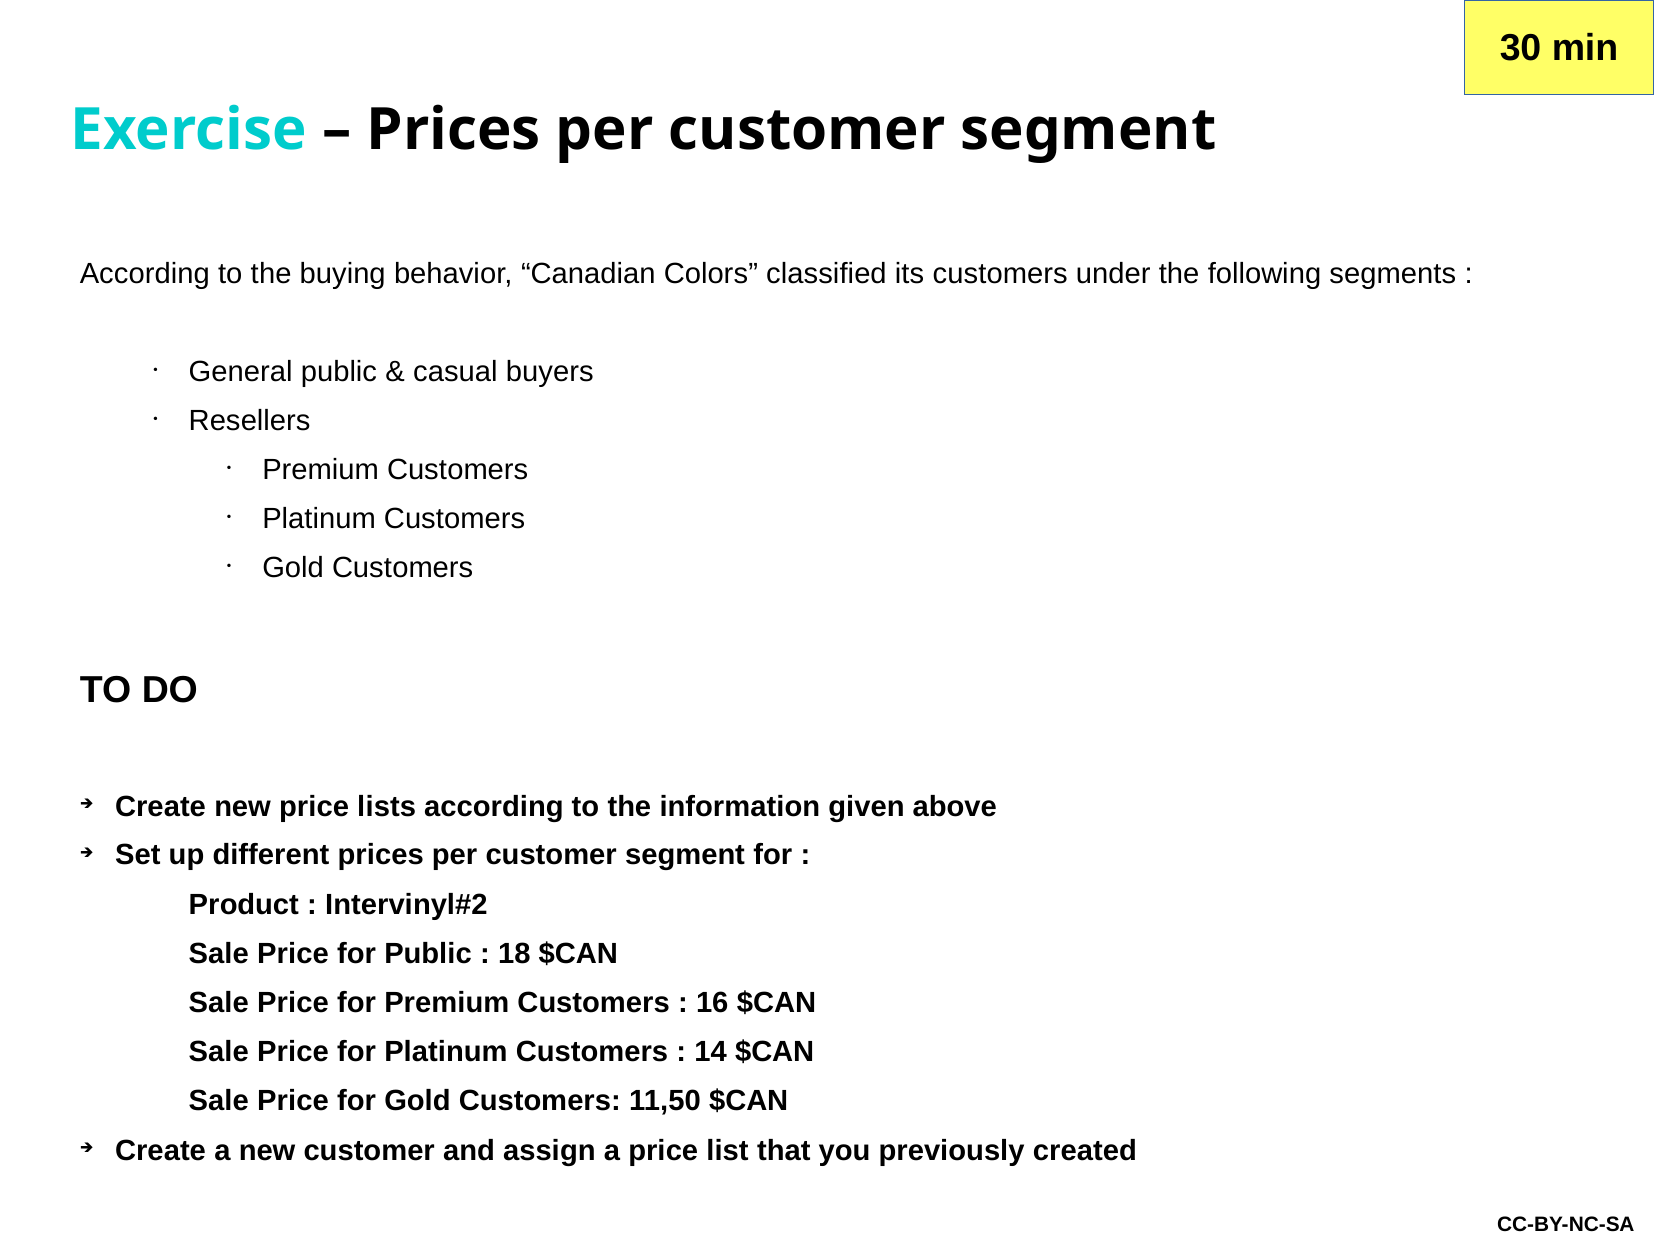

30 min
# Exercise – Prices per customer segment
According to the buying behavior, “Canadian Colors” classified its customers under the following segments :
General public & casual buyers
Resellers
Premium Customers
Platinum Customers
Gold Customers
TO DO
Create new price lists according to the information given above
Set up different prices per customer segment for :
Product : Intervinyl#2
Sale Price for Public : 18 $CAN
Sale Price for Premium Customers : 16 $CAN
Sale Price for Platinum Customers : 14 $CAN
Sale Price for Gold Customers: 11,50 $CAN
Create a new customer and assign a price list that you previously created
CC-BY-NC-SA